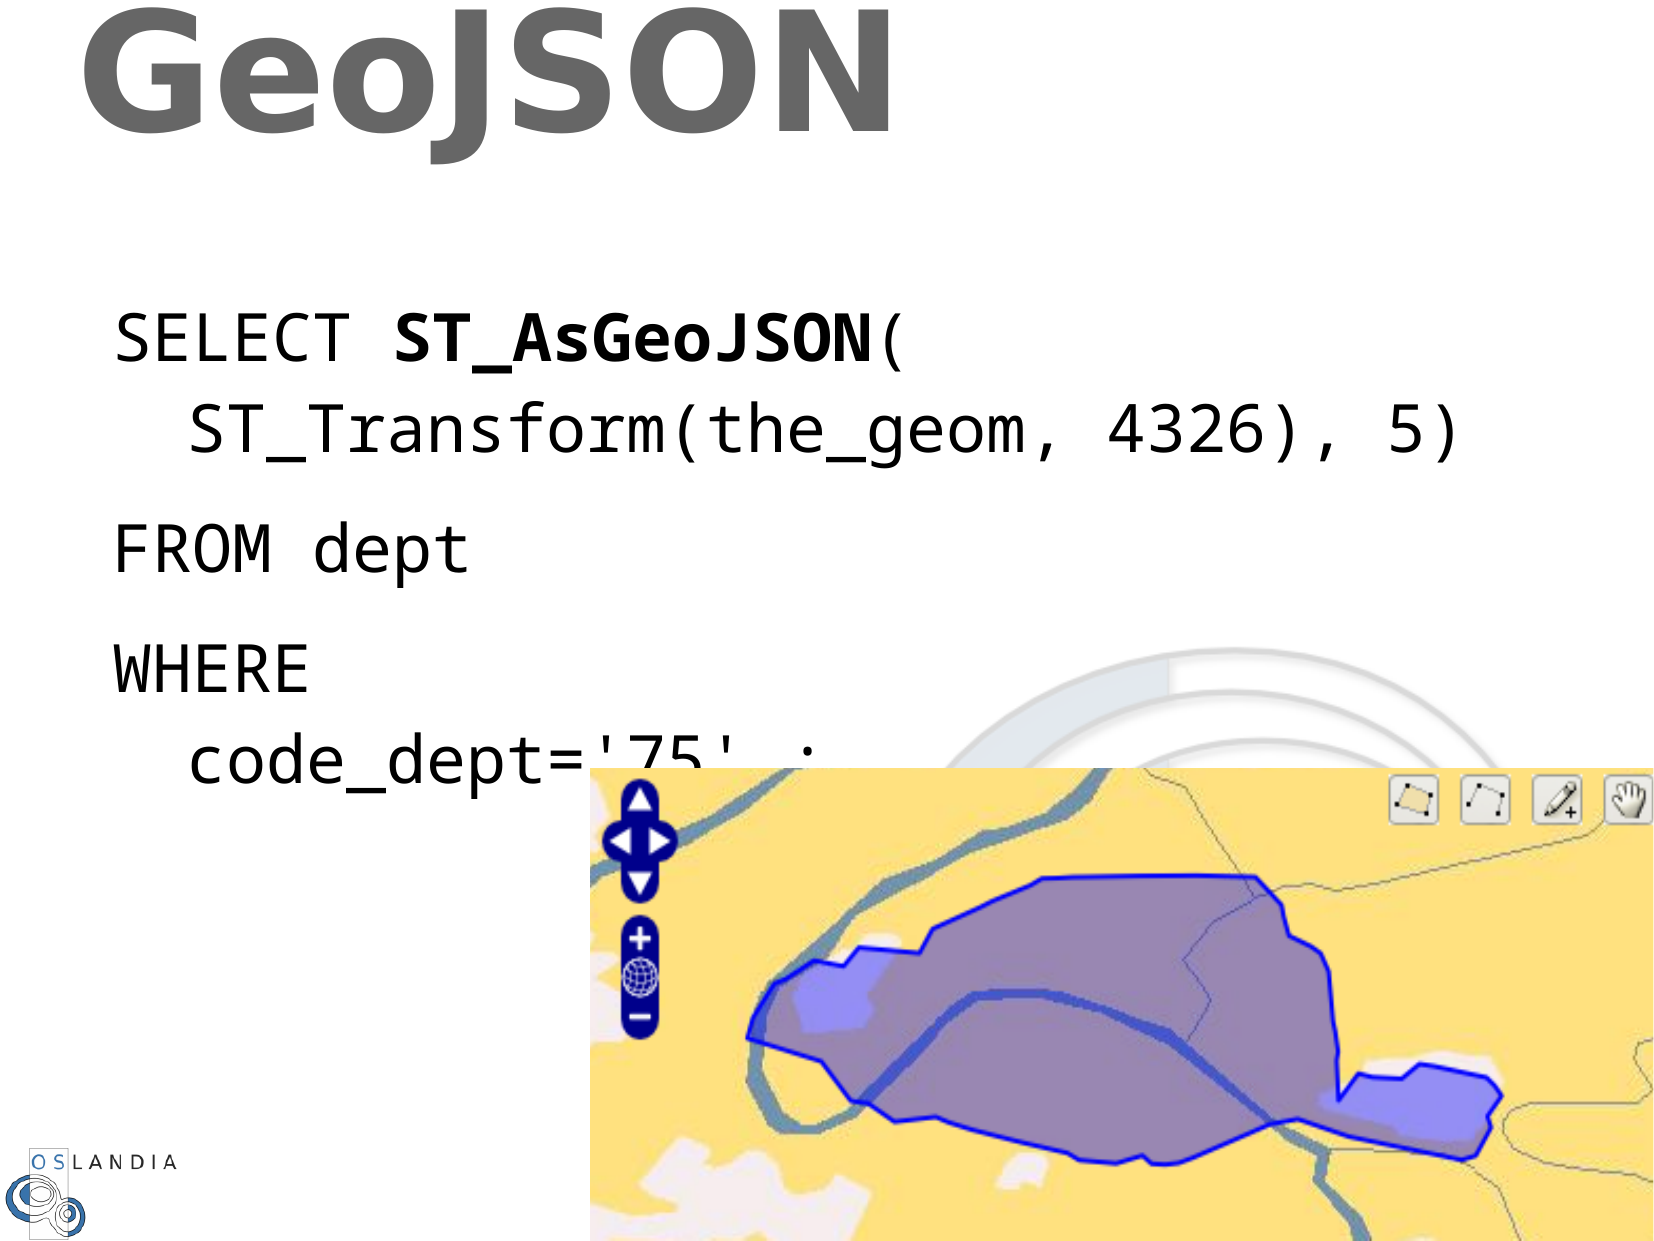

# GeoJSON
SELECT ST_AsGeoJSON(
	ST_Transform(the_geom, 4326), 5)
FROM dept
WHERE
	code_dept='75' ;